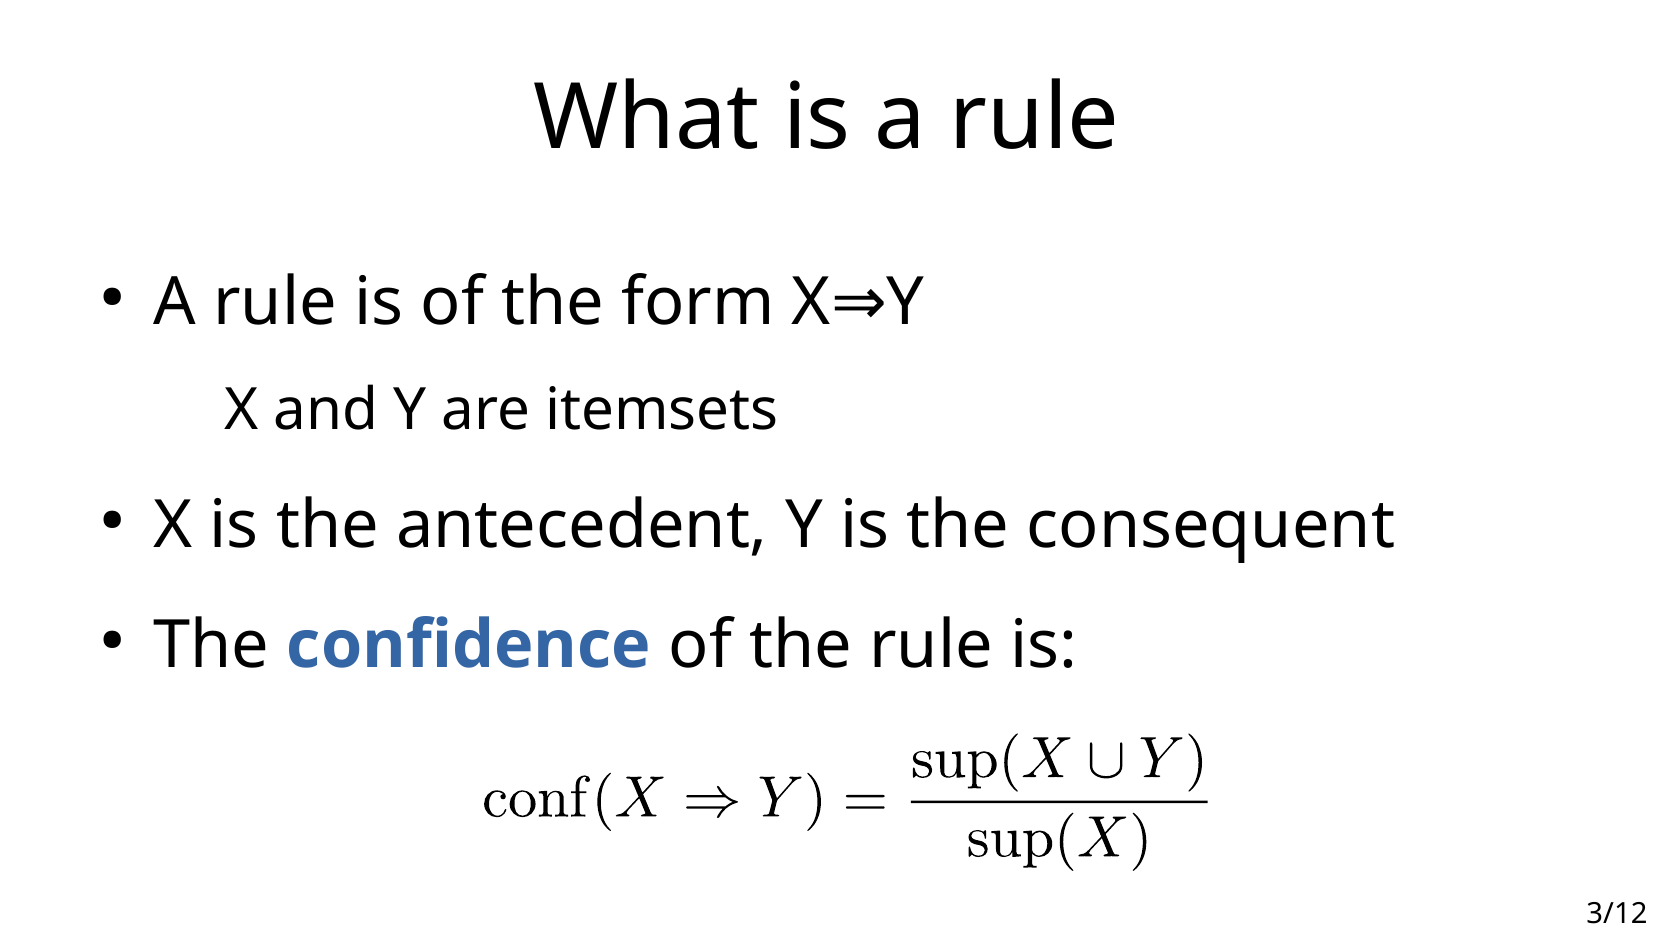

# What is a rule
A rule is of the form X⇒Y
X and Y are itemsets
X is the antecedent, Y is the consequent
The confidence of the rule is:
3